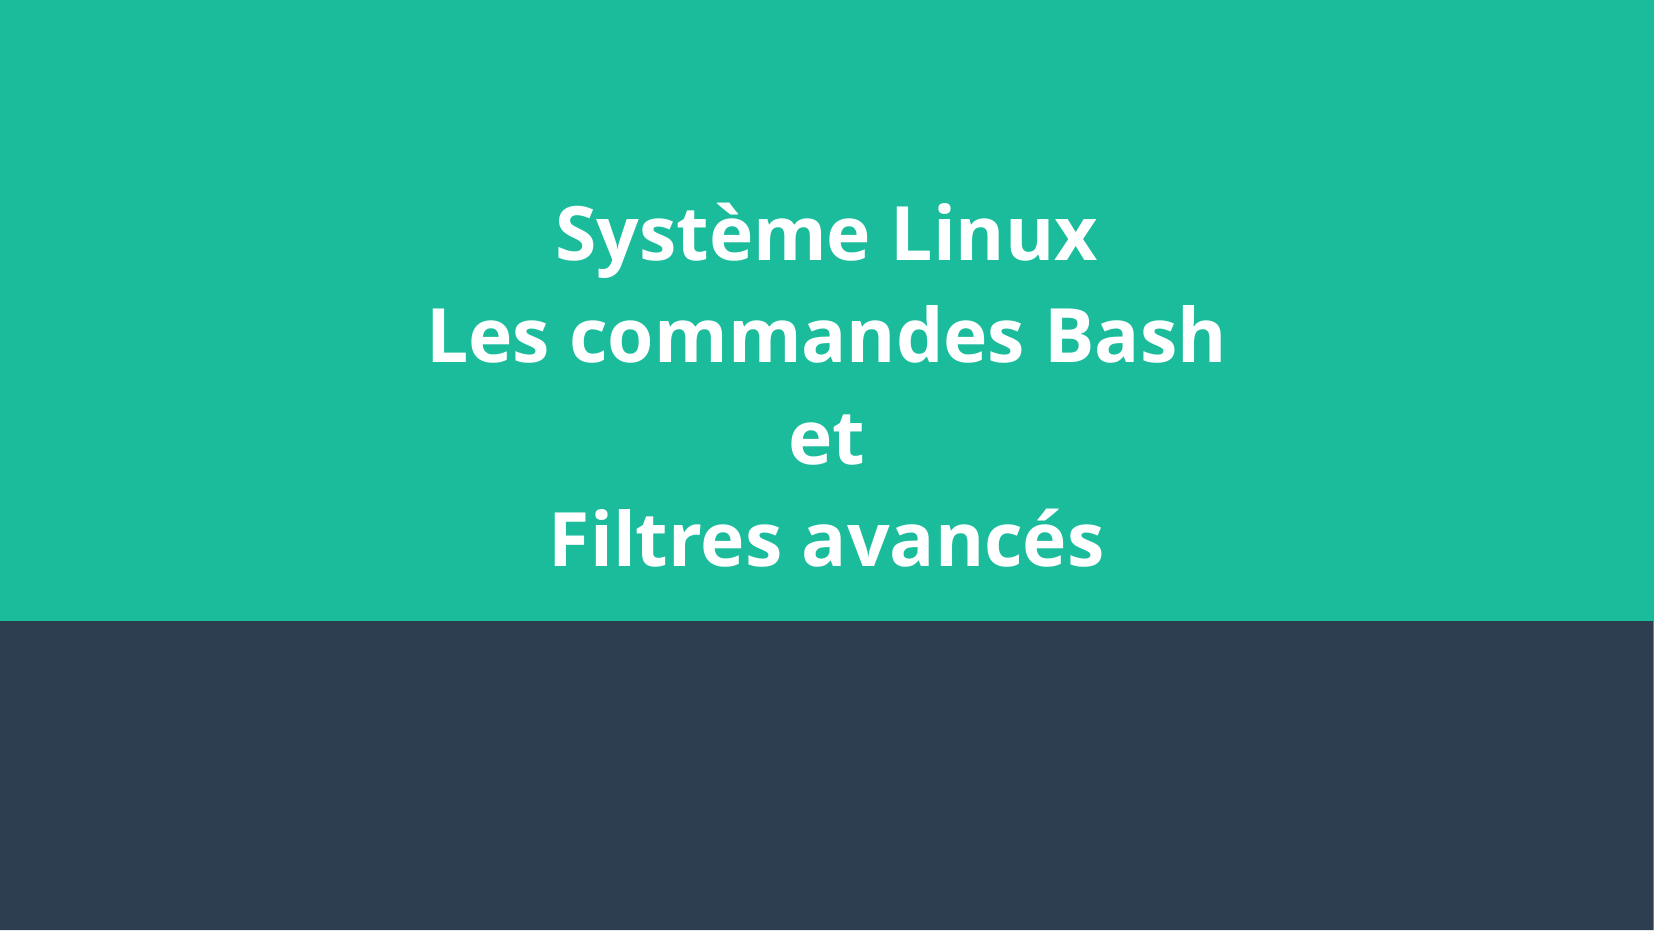

# Système Linux
Les commandes Bash
et
Filtres avancés